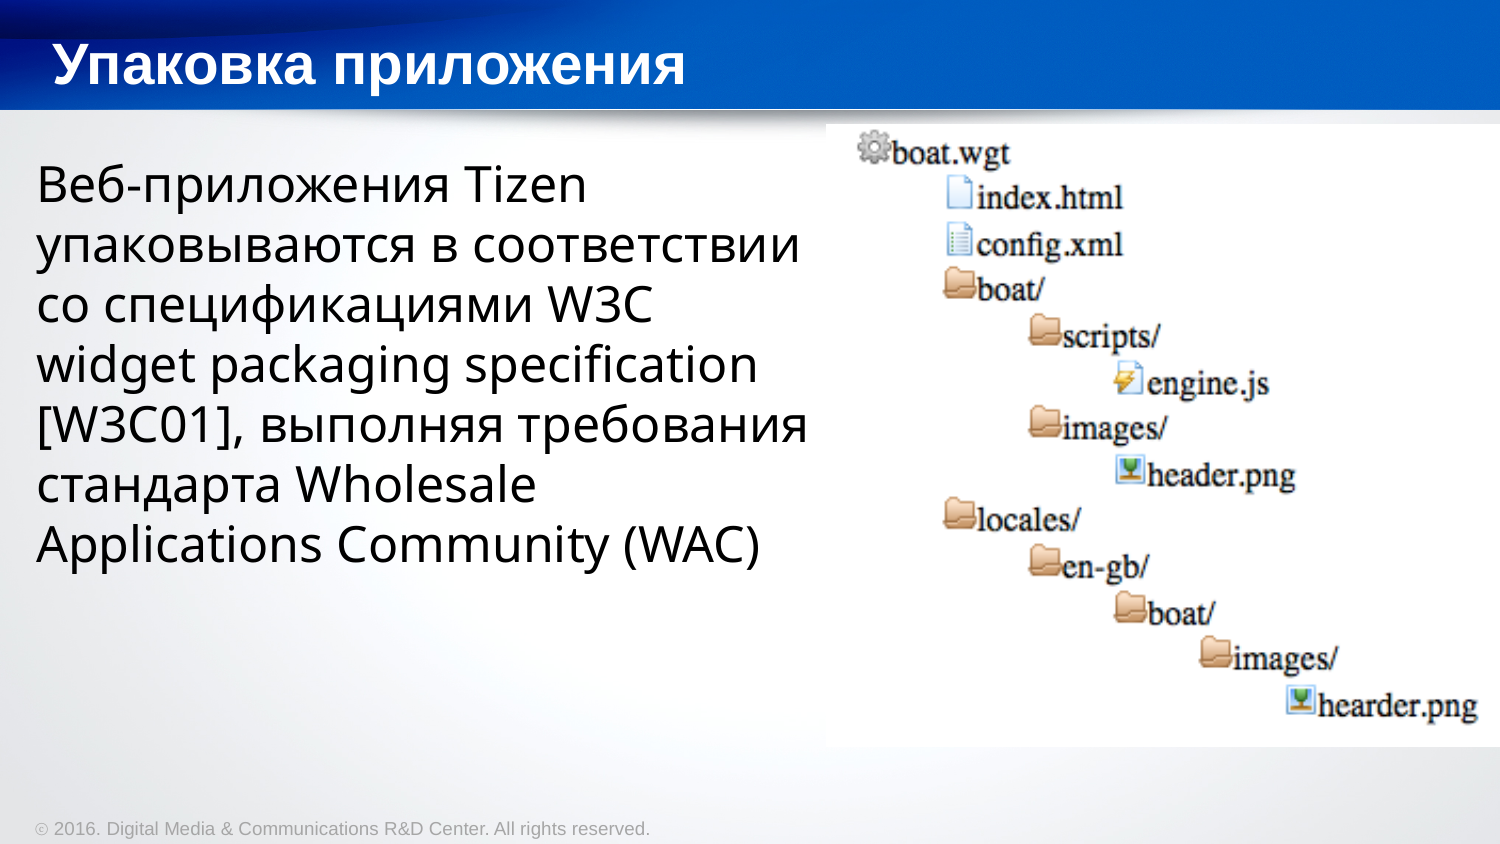

# Упаковка приложения
Веб-приложения Tizen упаковываются в соответствии со спецификациями W3C widget packaging specification [W3C01], выполняя требования стандарта Wholesale Applications Community (WAC)